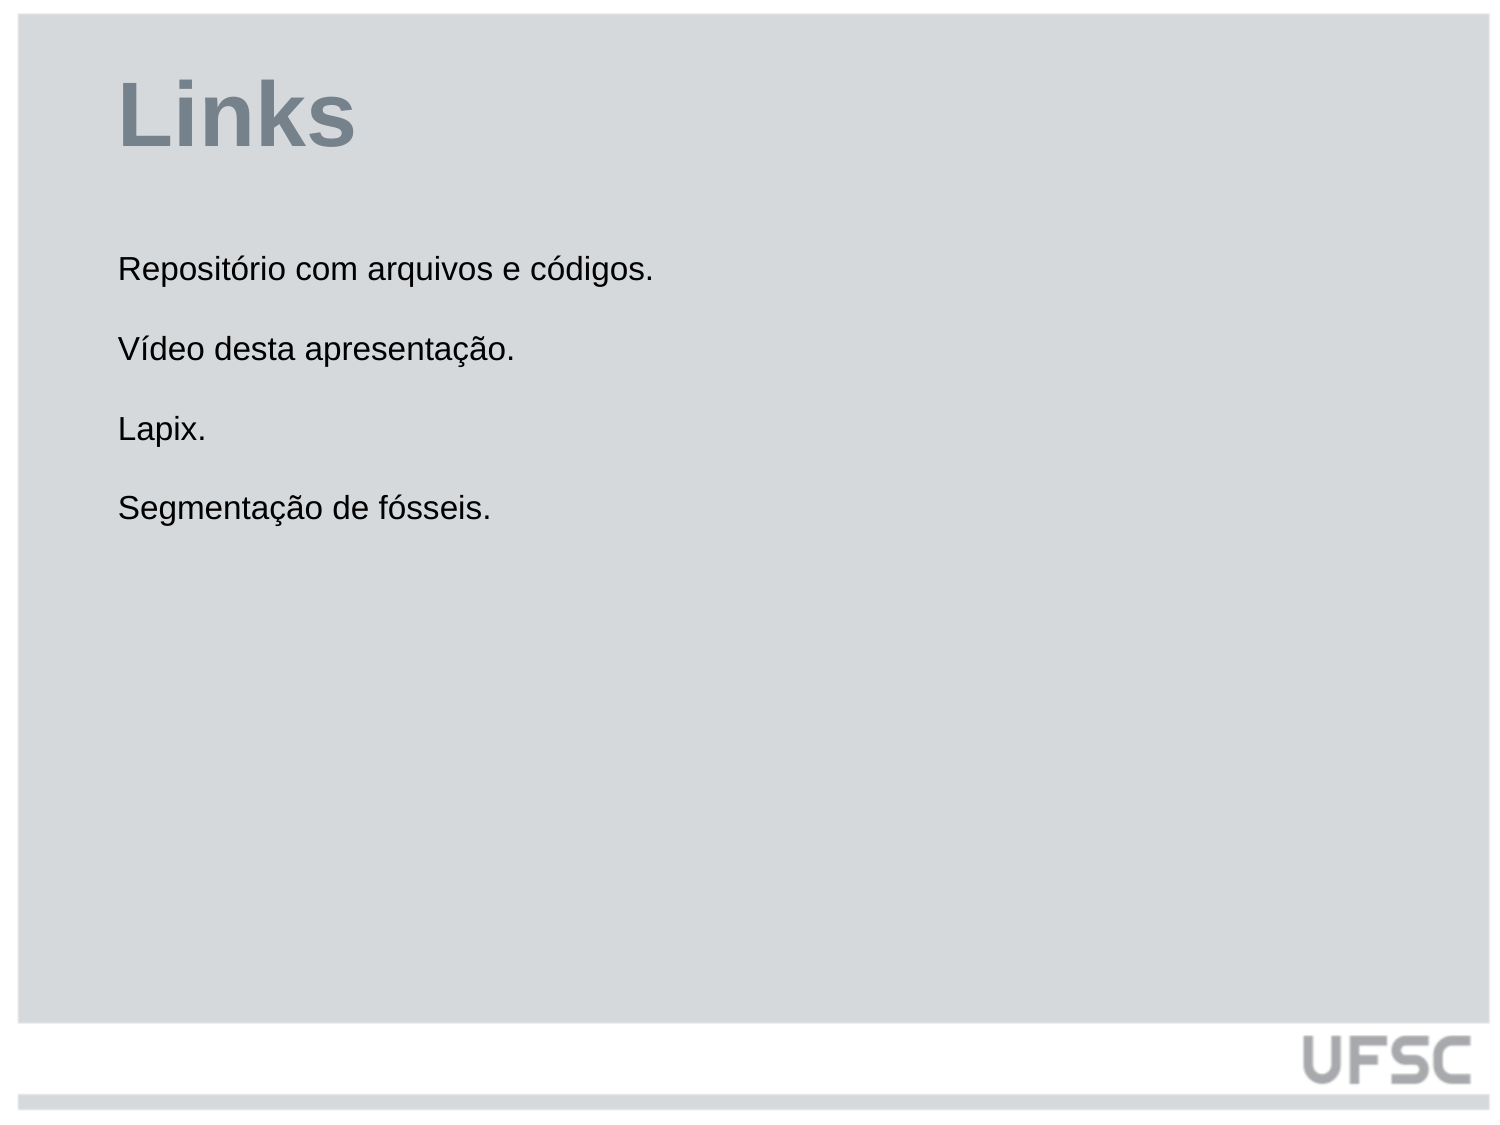

Links
Repositório com arquivos e códigos.
Vídeo desta apresentação.
Lapix.
Segmentação de fósseis.